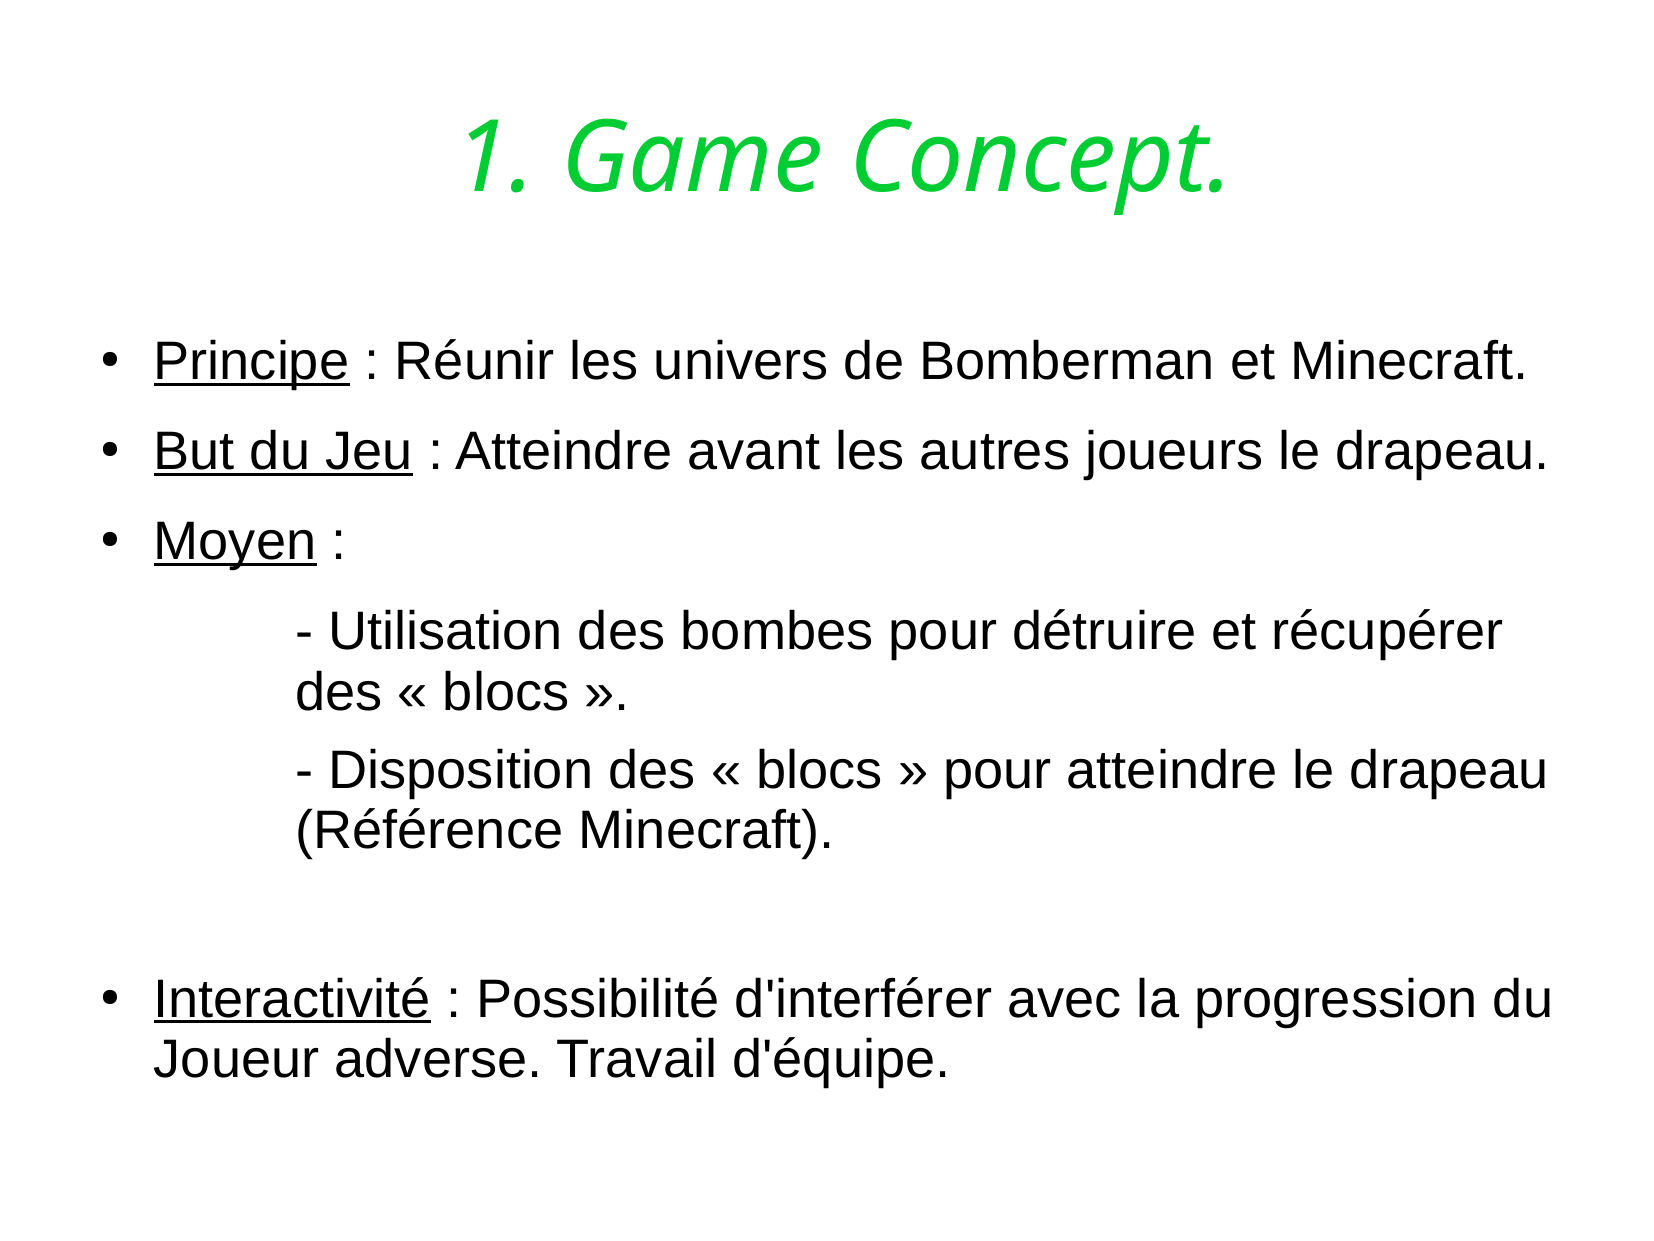

# 1. Game Concept.
Principe : Réunir les univers de Bomberman et Minecraft.
But du Jeu : Atteindre avant les autres joueurs le drapeau.
Moyen :
- Utilisation des bombes pour détruire et récupérer des « blocs ».
- Disposition des « blocs » pour atteindre le drapeau (Référence Minecraft).
Interactivité : Possibilité d'interférer avec la progression du Joueur adverse. Travail d'équipe.